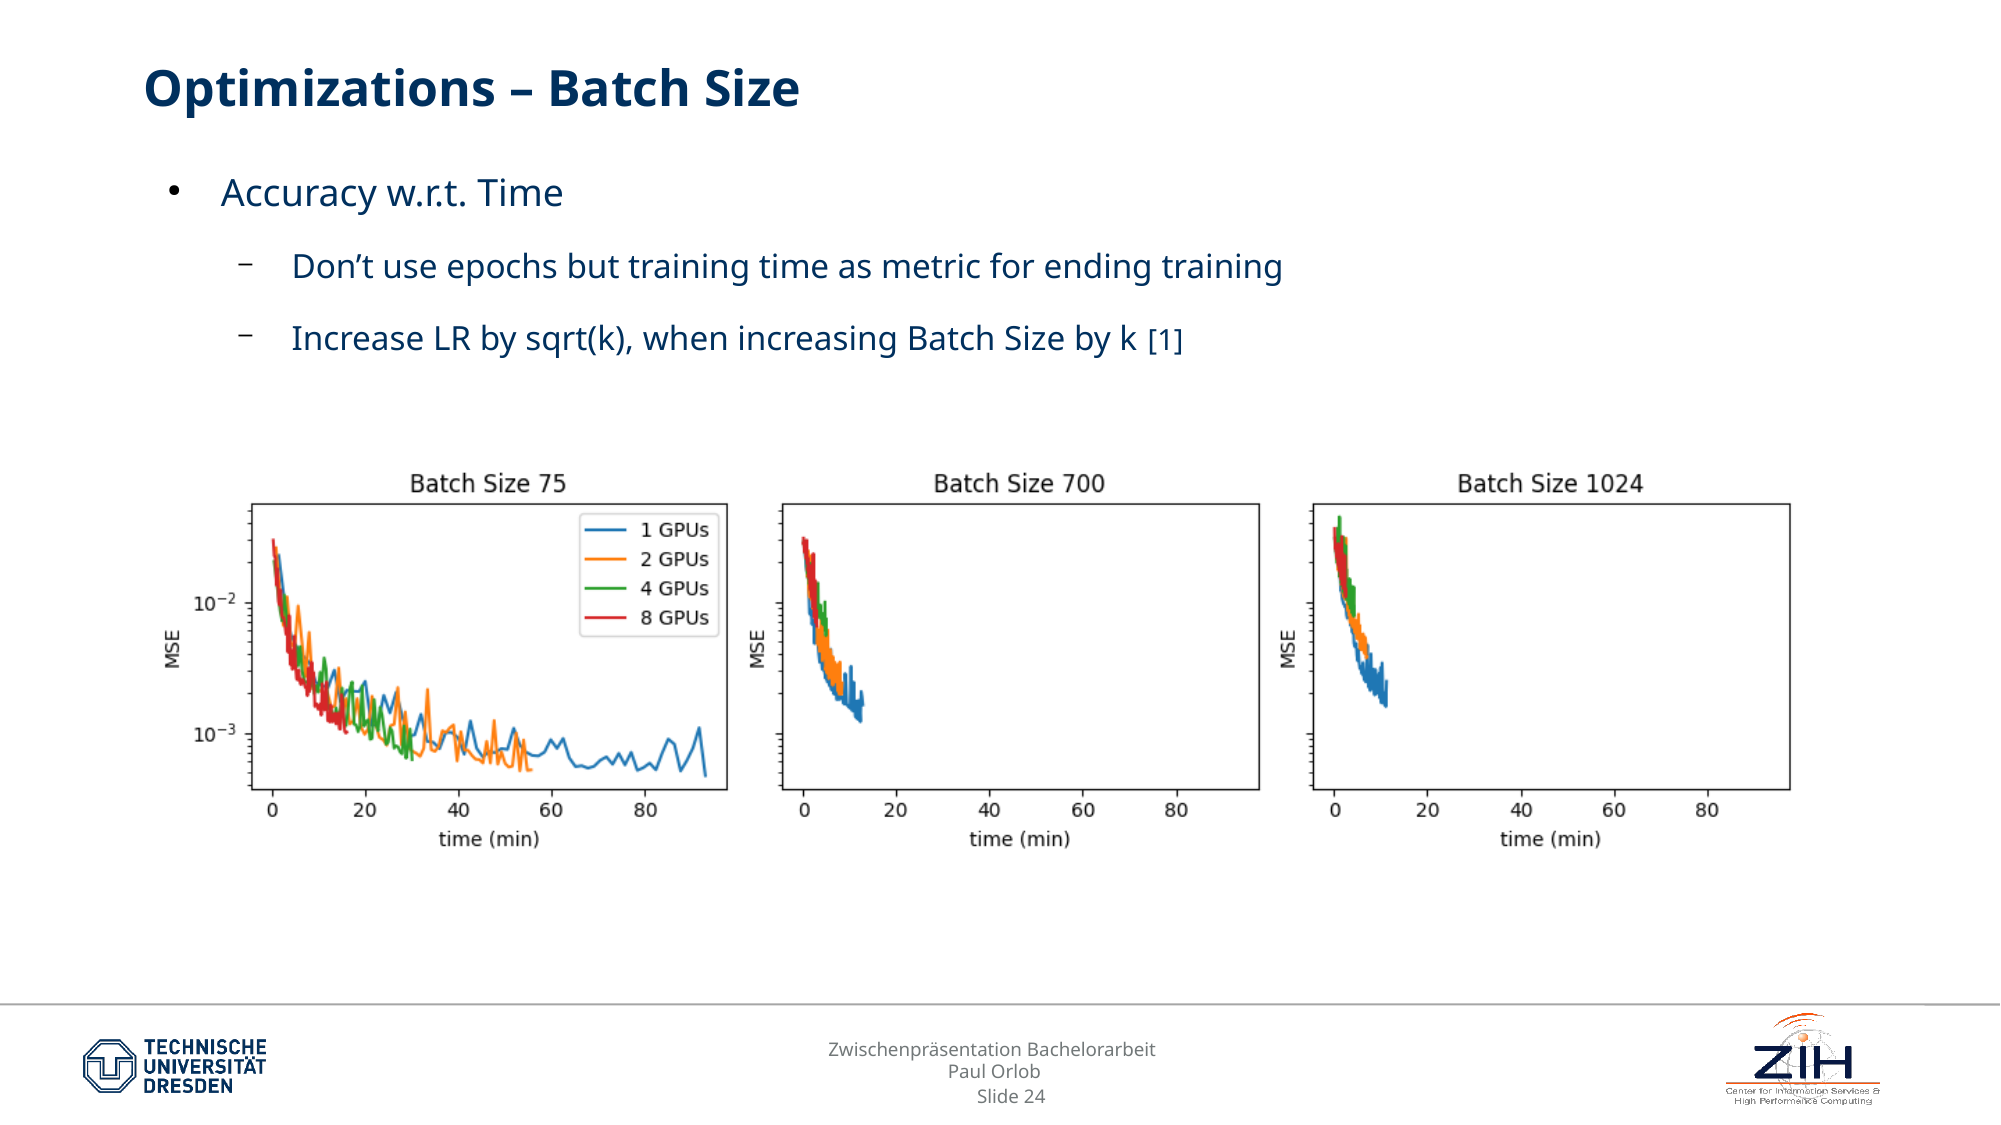

Optimizations – Batch Size
# Accuracy w.r.t. Time
Don’t use epochs but training time as metric for ending training
Increase LR by sqrt(k), when increasing Batch Size by k [1]